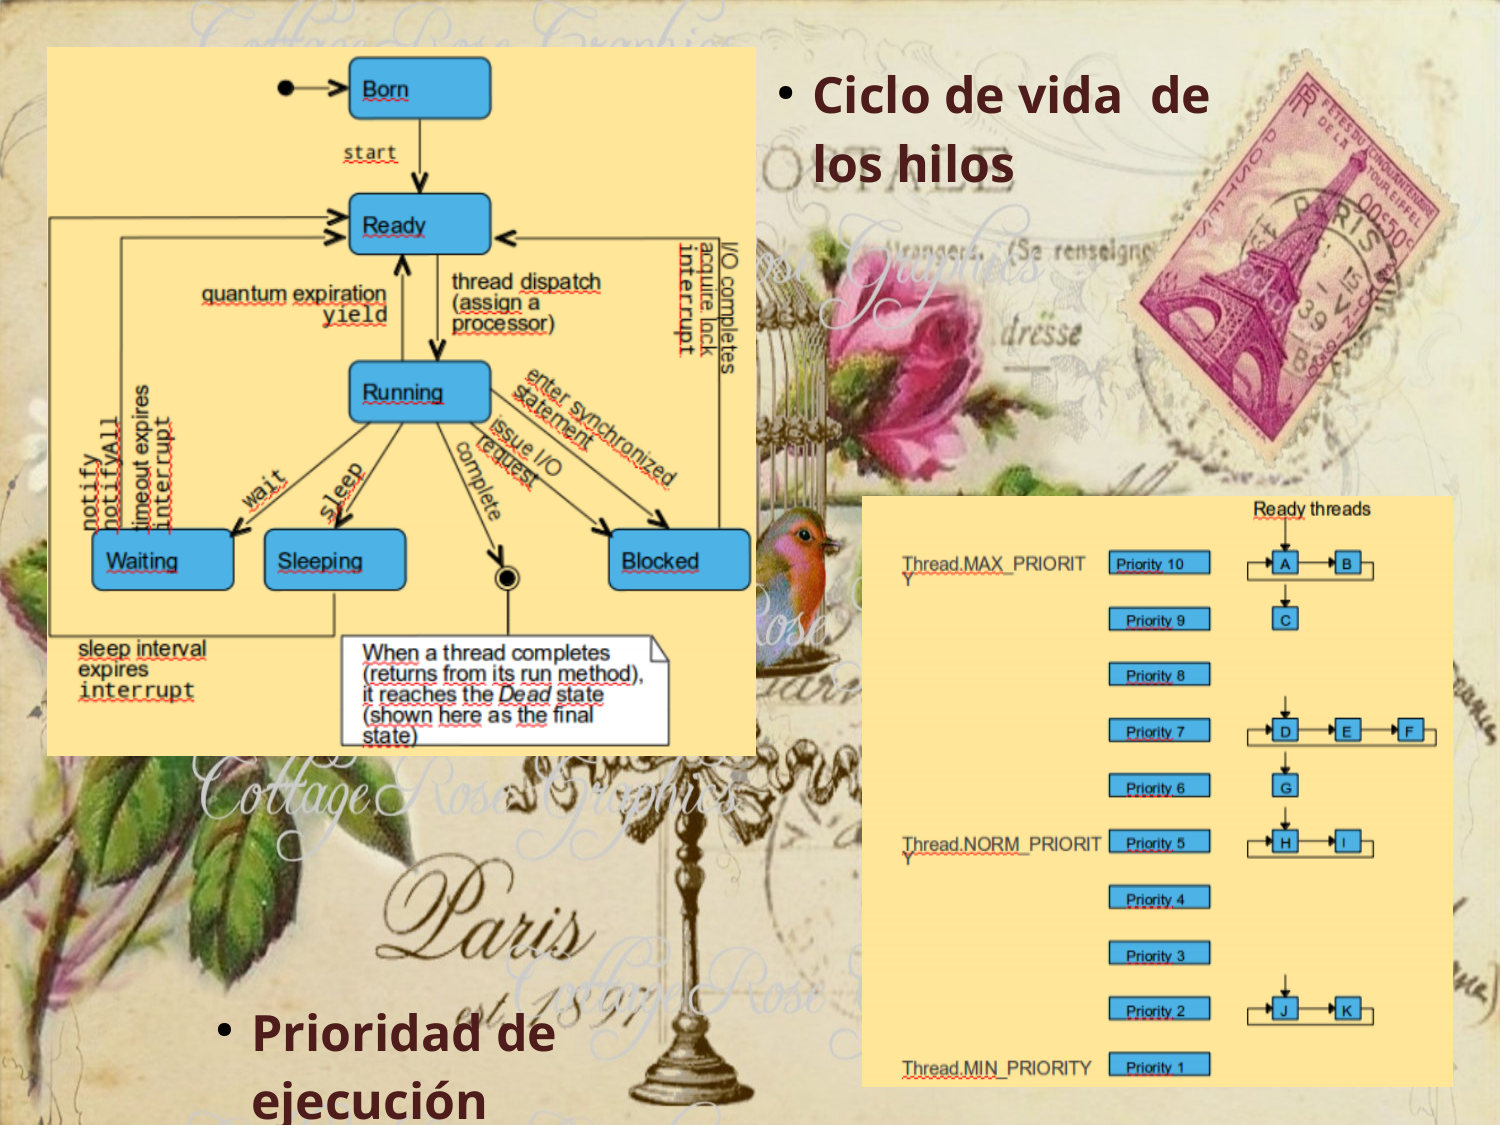

Ciclo de vida de los hilos
#
Prioridad de ejecución